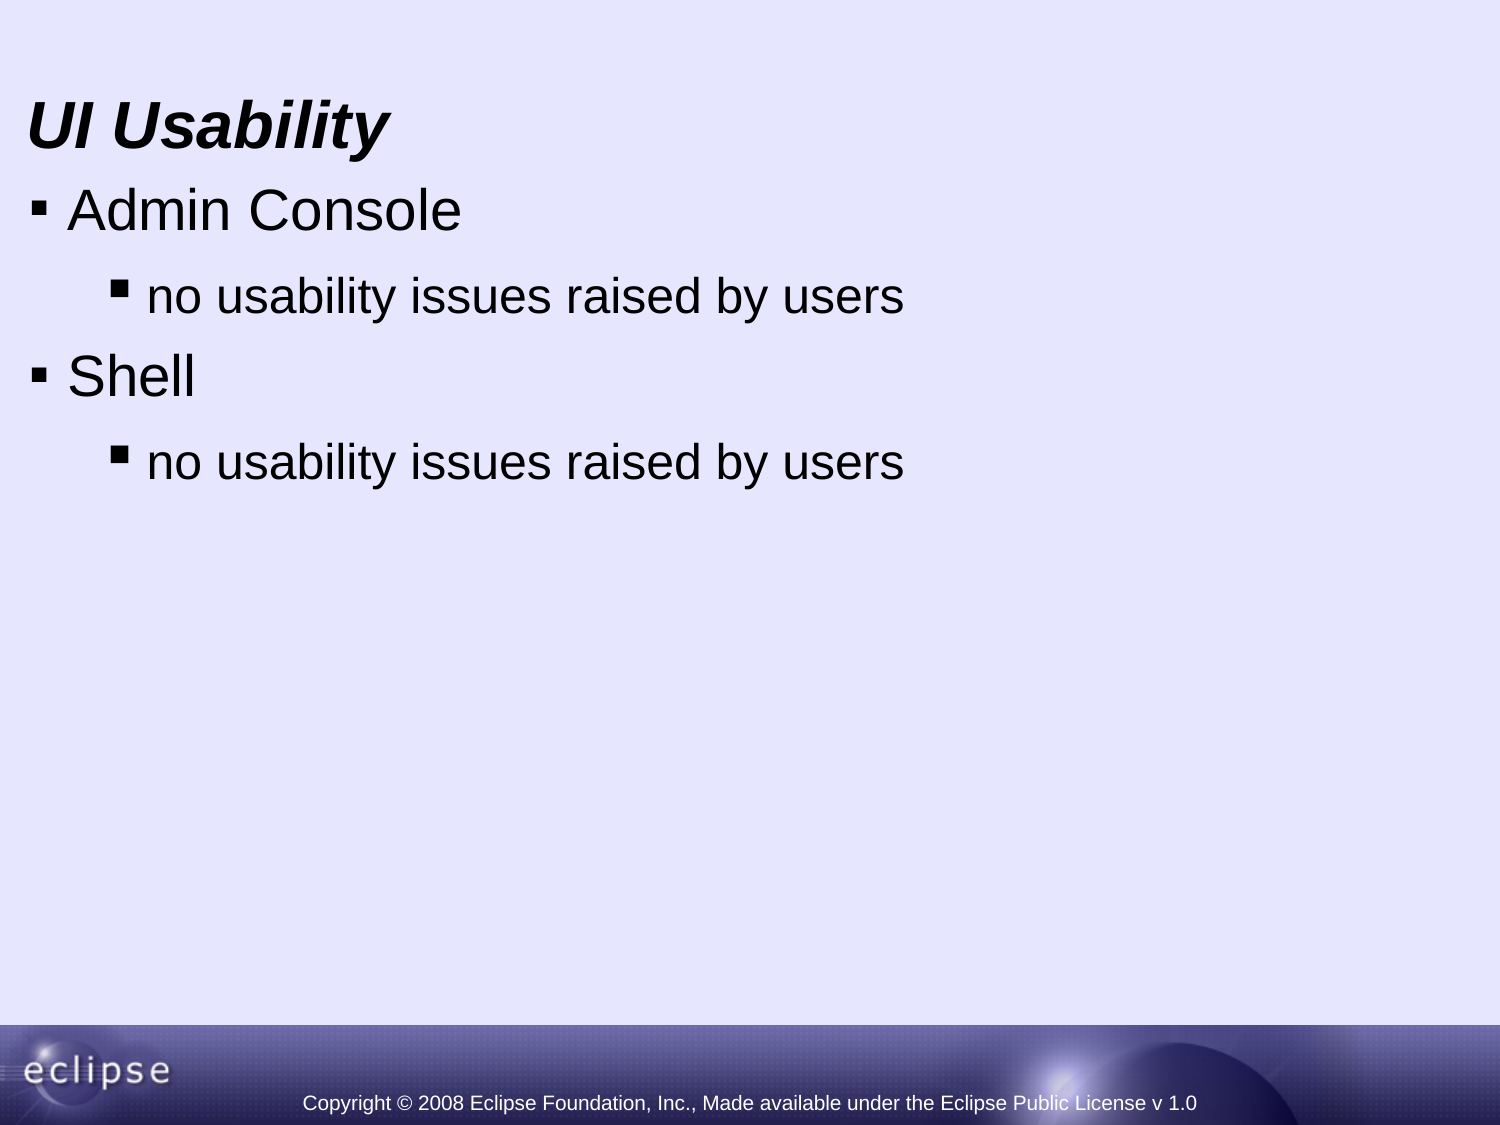

# UI Usability
Admin Console
no usability issues raised by users
Shell
no usability issues raised by users